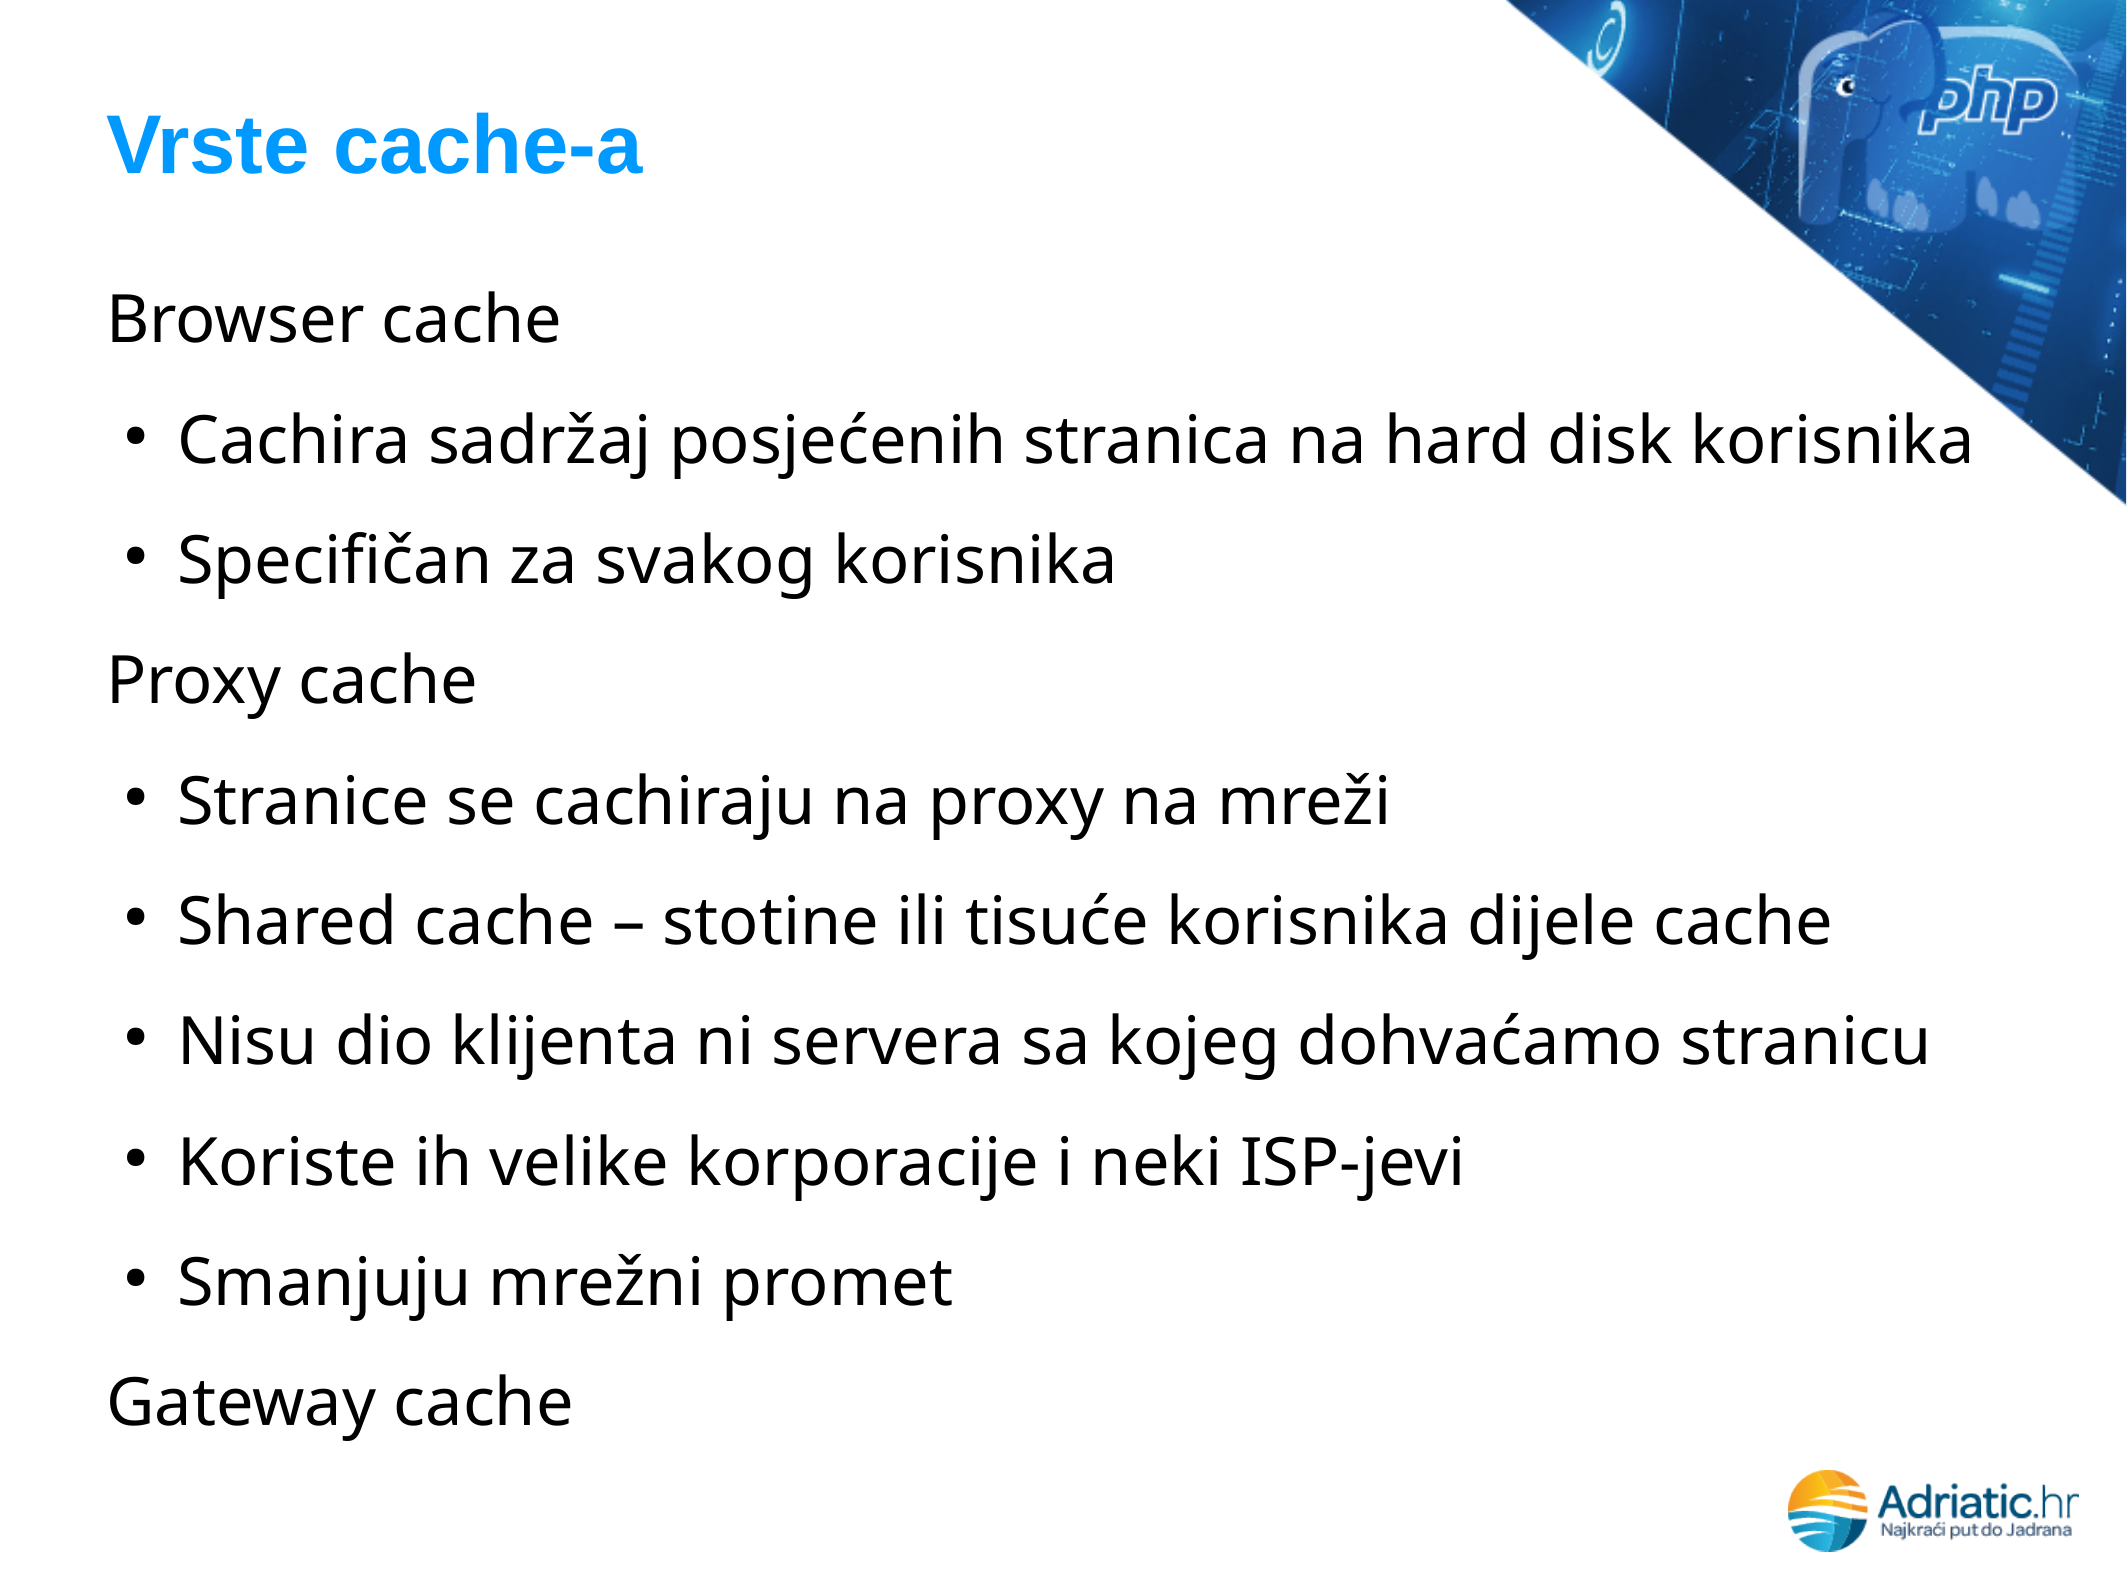

# Vrste cache-a
Browser cache
Cachira sadržaj posjećenih stranica na hard disk korisnika
Specifičan za svakog korisnika
Proxy cache
Stranice se cachiraju na proxy na mreži
Shared cache – stotine ili tisuće korisnika dijele cache
Nisu dio klijenta ni servera sa kojeg dohvaćamo stranicu
Koriste ih velike korporacije i neki ISP-jevi
Smanjuju mrežni promet
Gateway cache